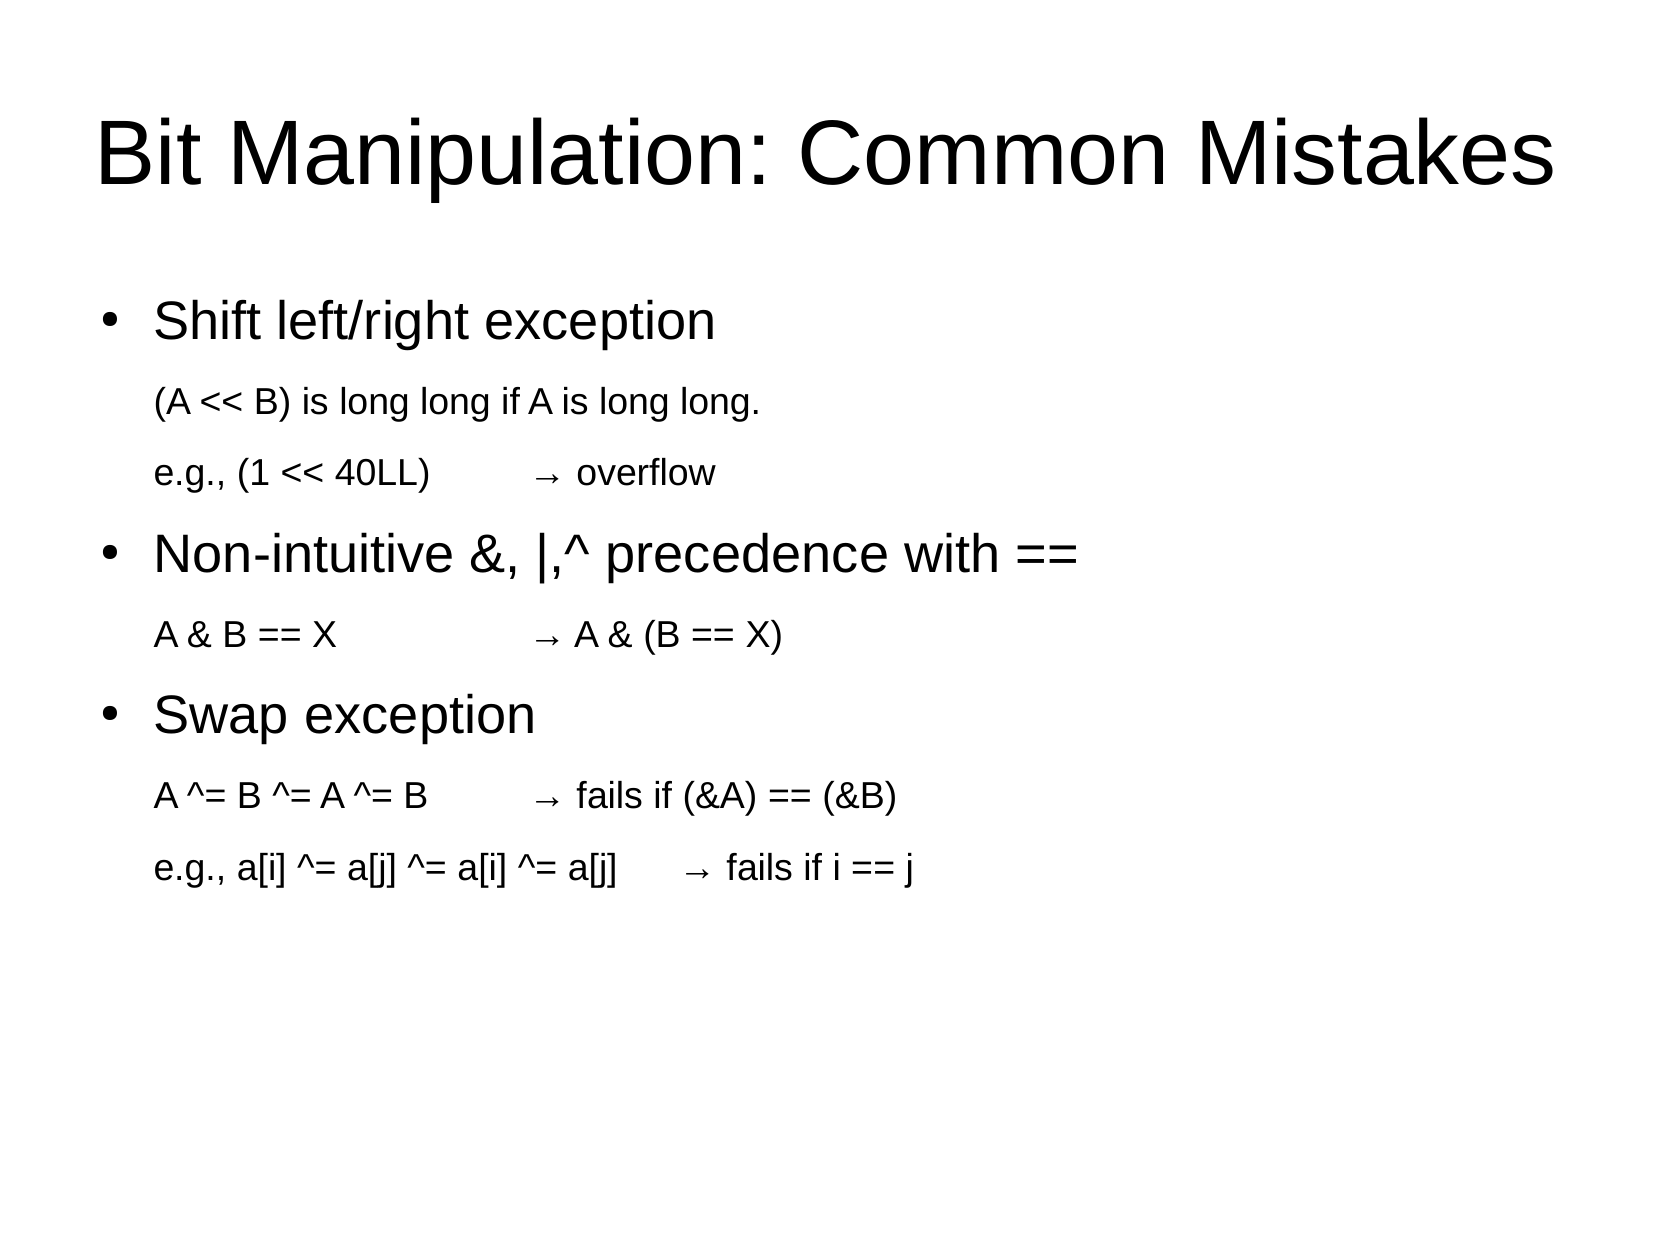

# Bit Manipulation: Common Mistakes
Shift left/right exception
(A << B) is long long if A is long long.
e.g., (1 << 40LL)		→ overflow
Non-intuitive &, |,^ precedence with ==
A & B == X			→ A & (B == X)
Swap exception
A ^= B ^= A ^= B 		→ fails if (&A) == (&B)
e.g., a[i] ^= a[j] ^= a[i] ^= a[j]	→ fails if i == j